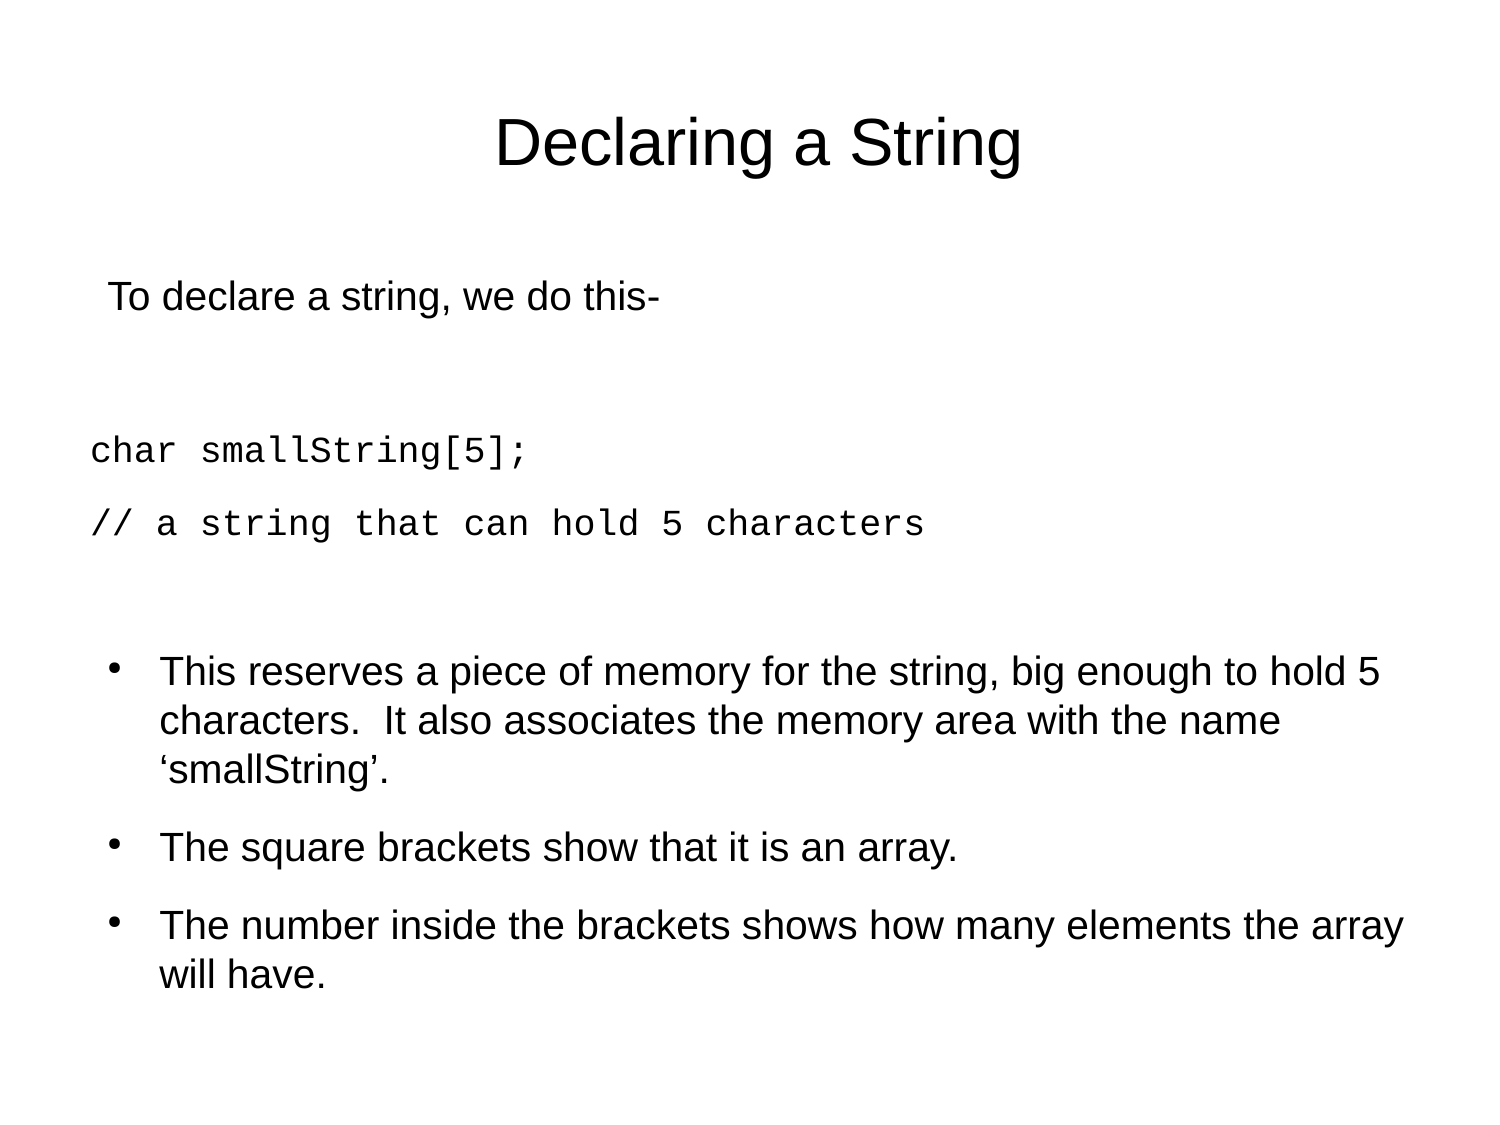

# Declaring a String
To declare a string, we do this-
char smallString[5];
// a string that can hold 5 characters
This reserves a piece of memory for the string, big enough to hold 5 characters. It also associates the memory area with the name ‘smallString’.
The square brackets show that it is an array.
The number inside the brackets shows how many elements the array will have.